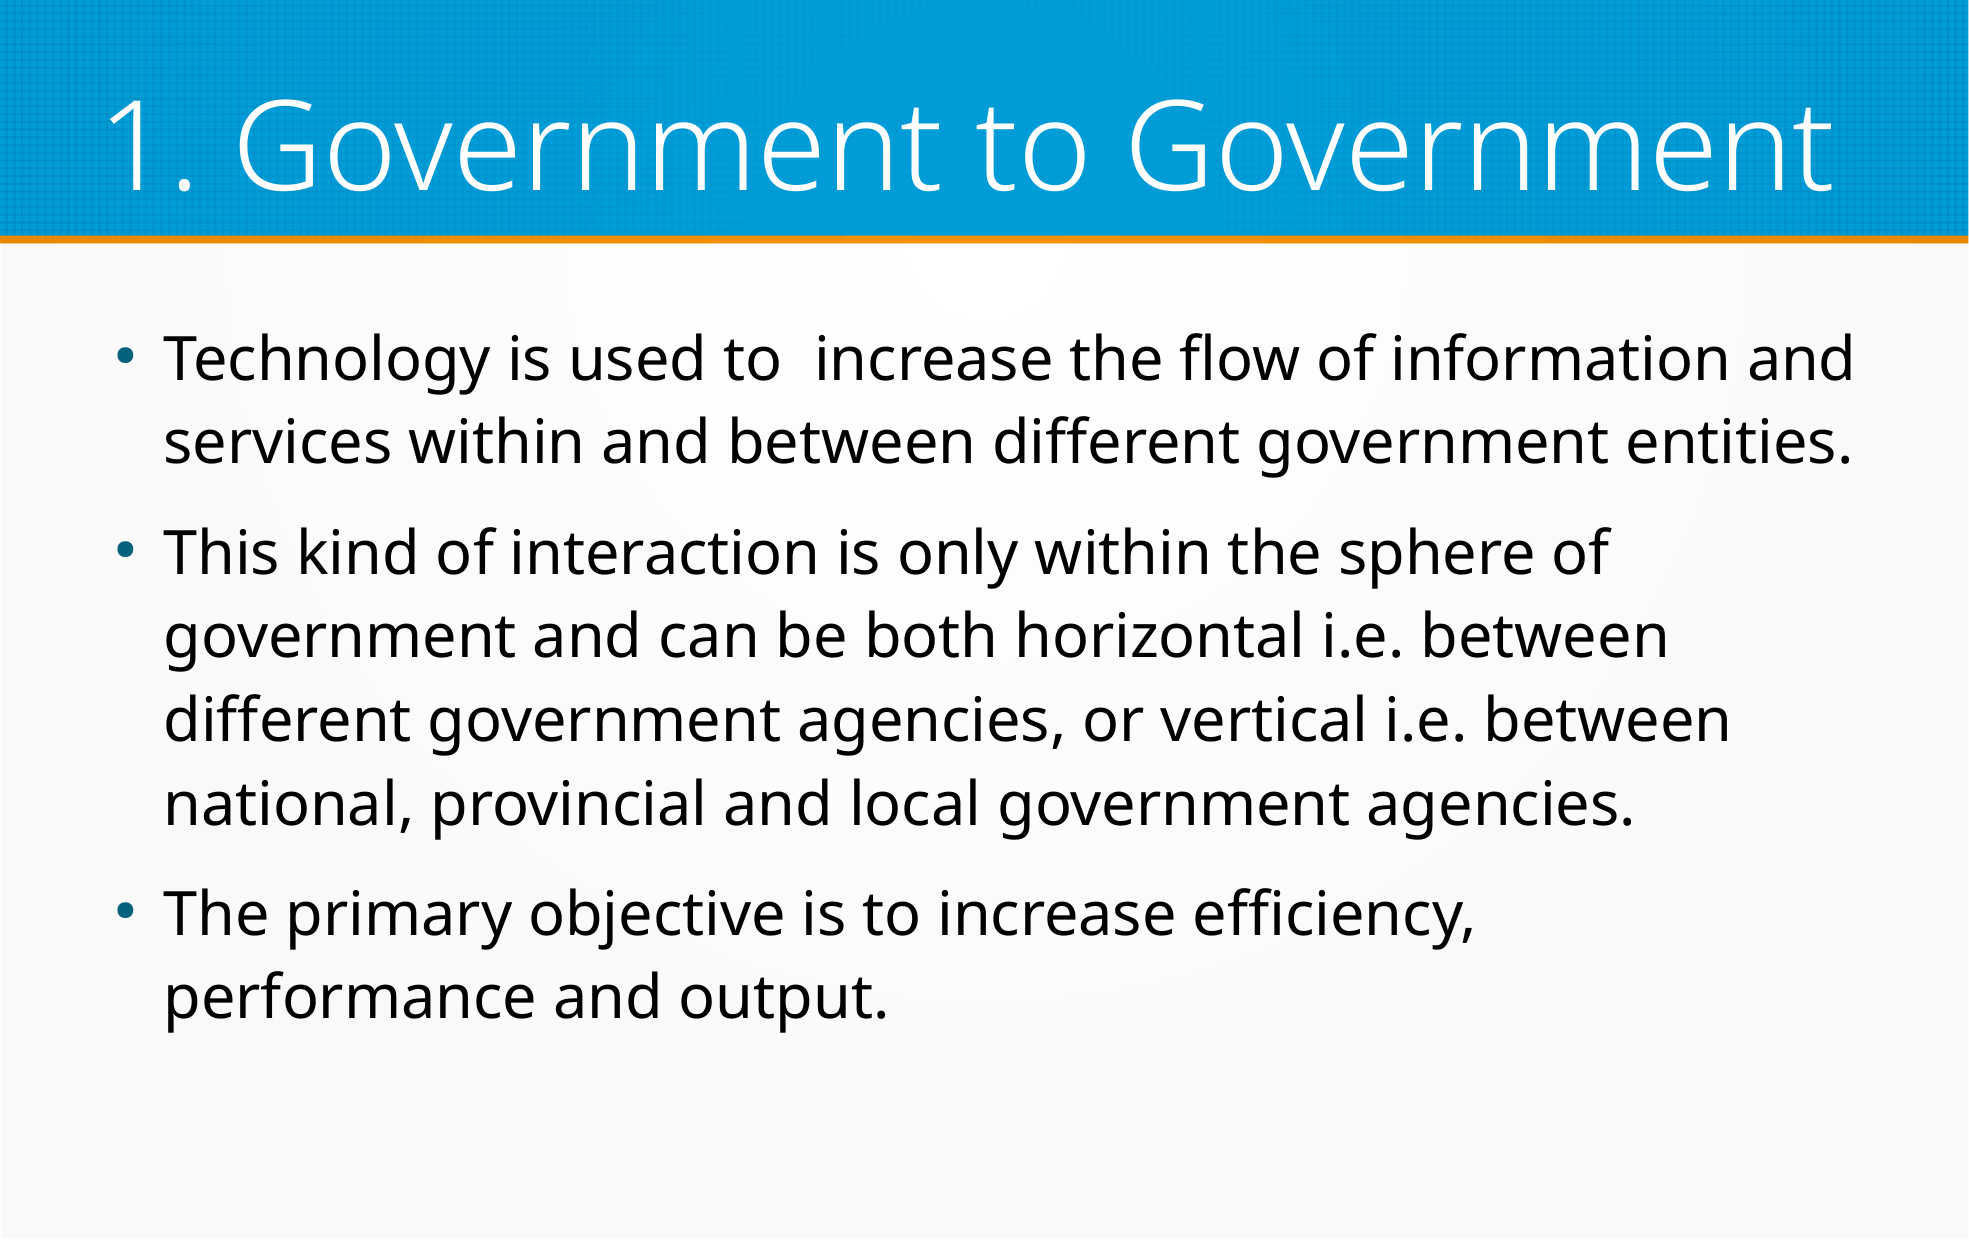

# 1. Government to Government
Technology is used to increase the flow of information and services within and between different government entities.
This kind of interaction is only within the sphere of government and can be both horizontal i.e. between different government agencies, or vertical i.e. between national, provincial and local government agencies.
The primary objective is to increase efficiency, performance and output.